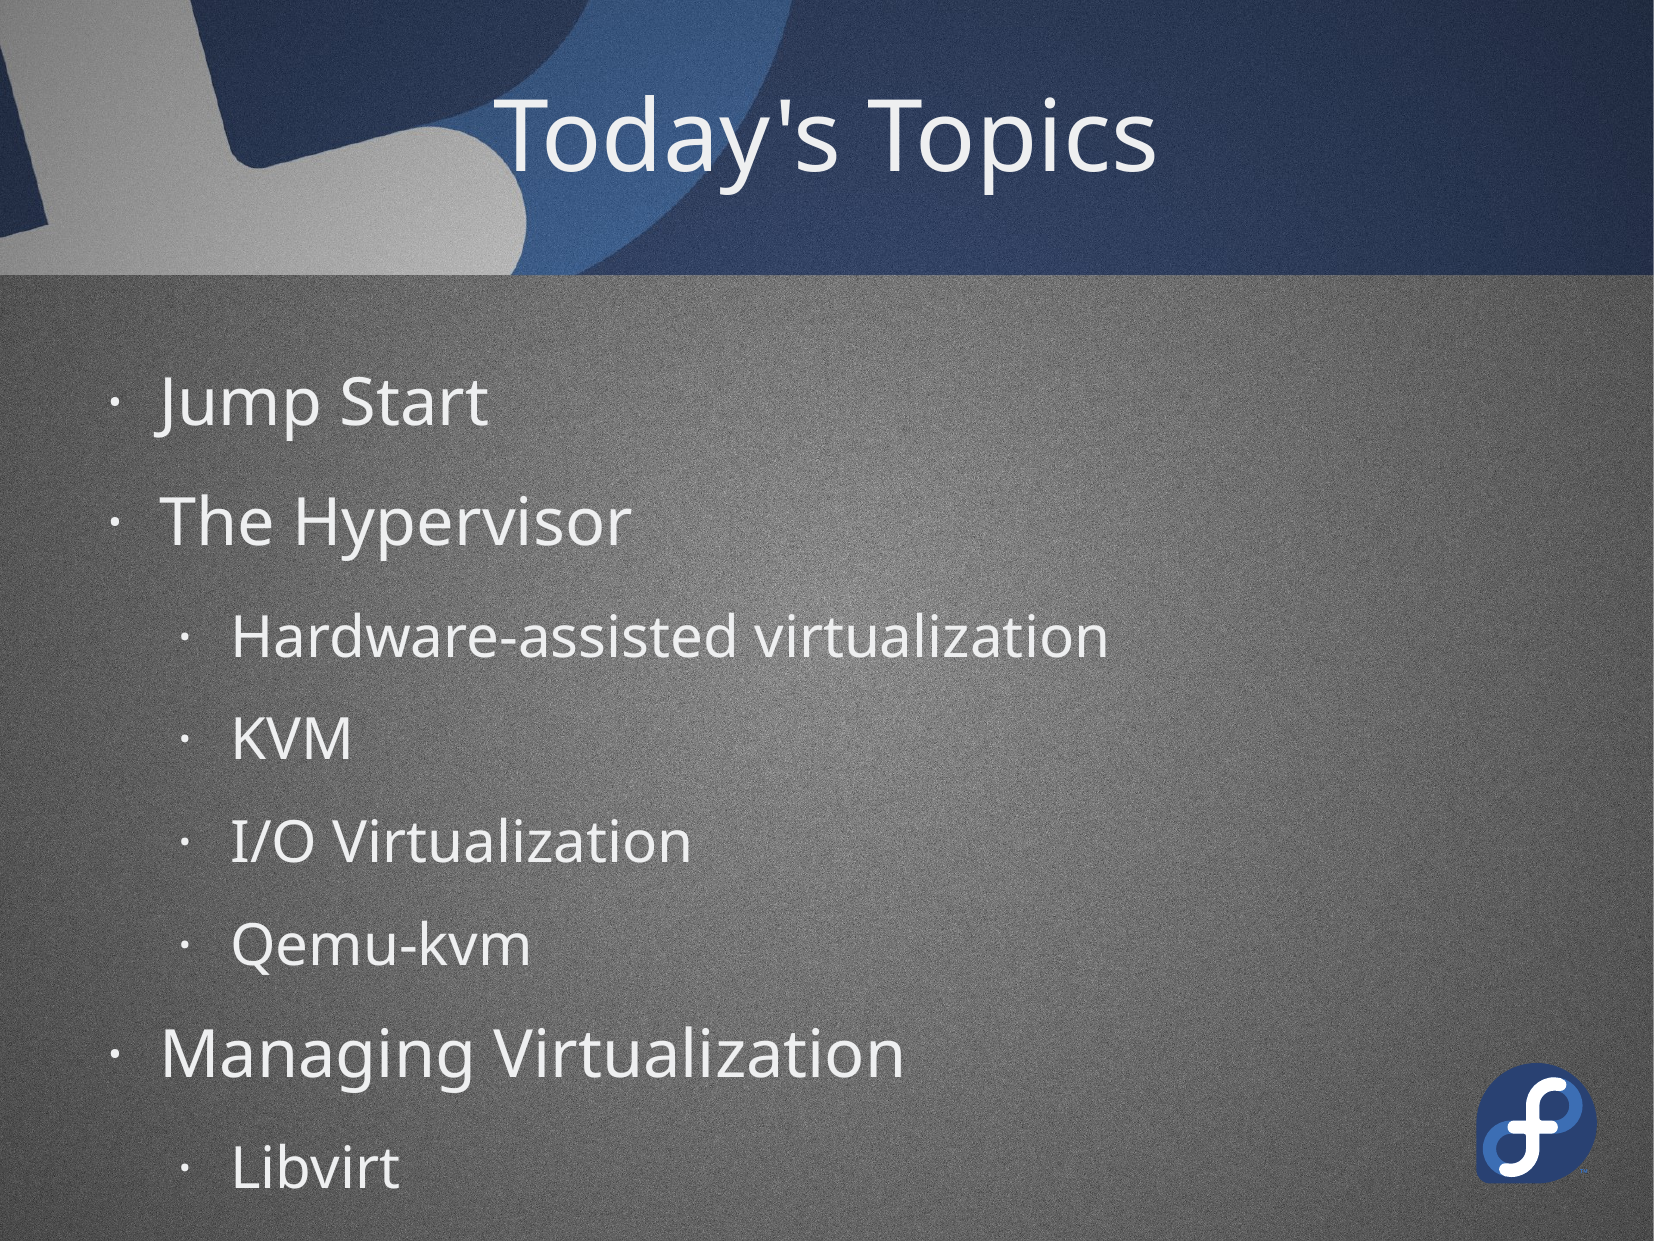

# Today's Topics
Jump Start
The Hypervisor
Hardware-assisted virtualization
KVM
I/O Virtualization
Qemu-kvm
Managing Virtualization
Libvirt